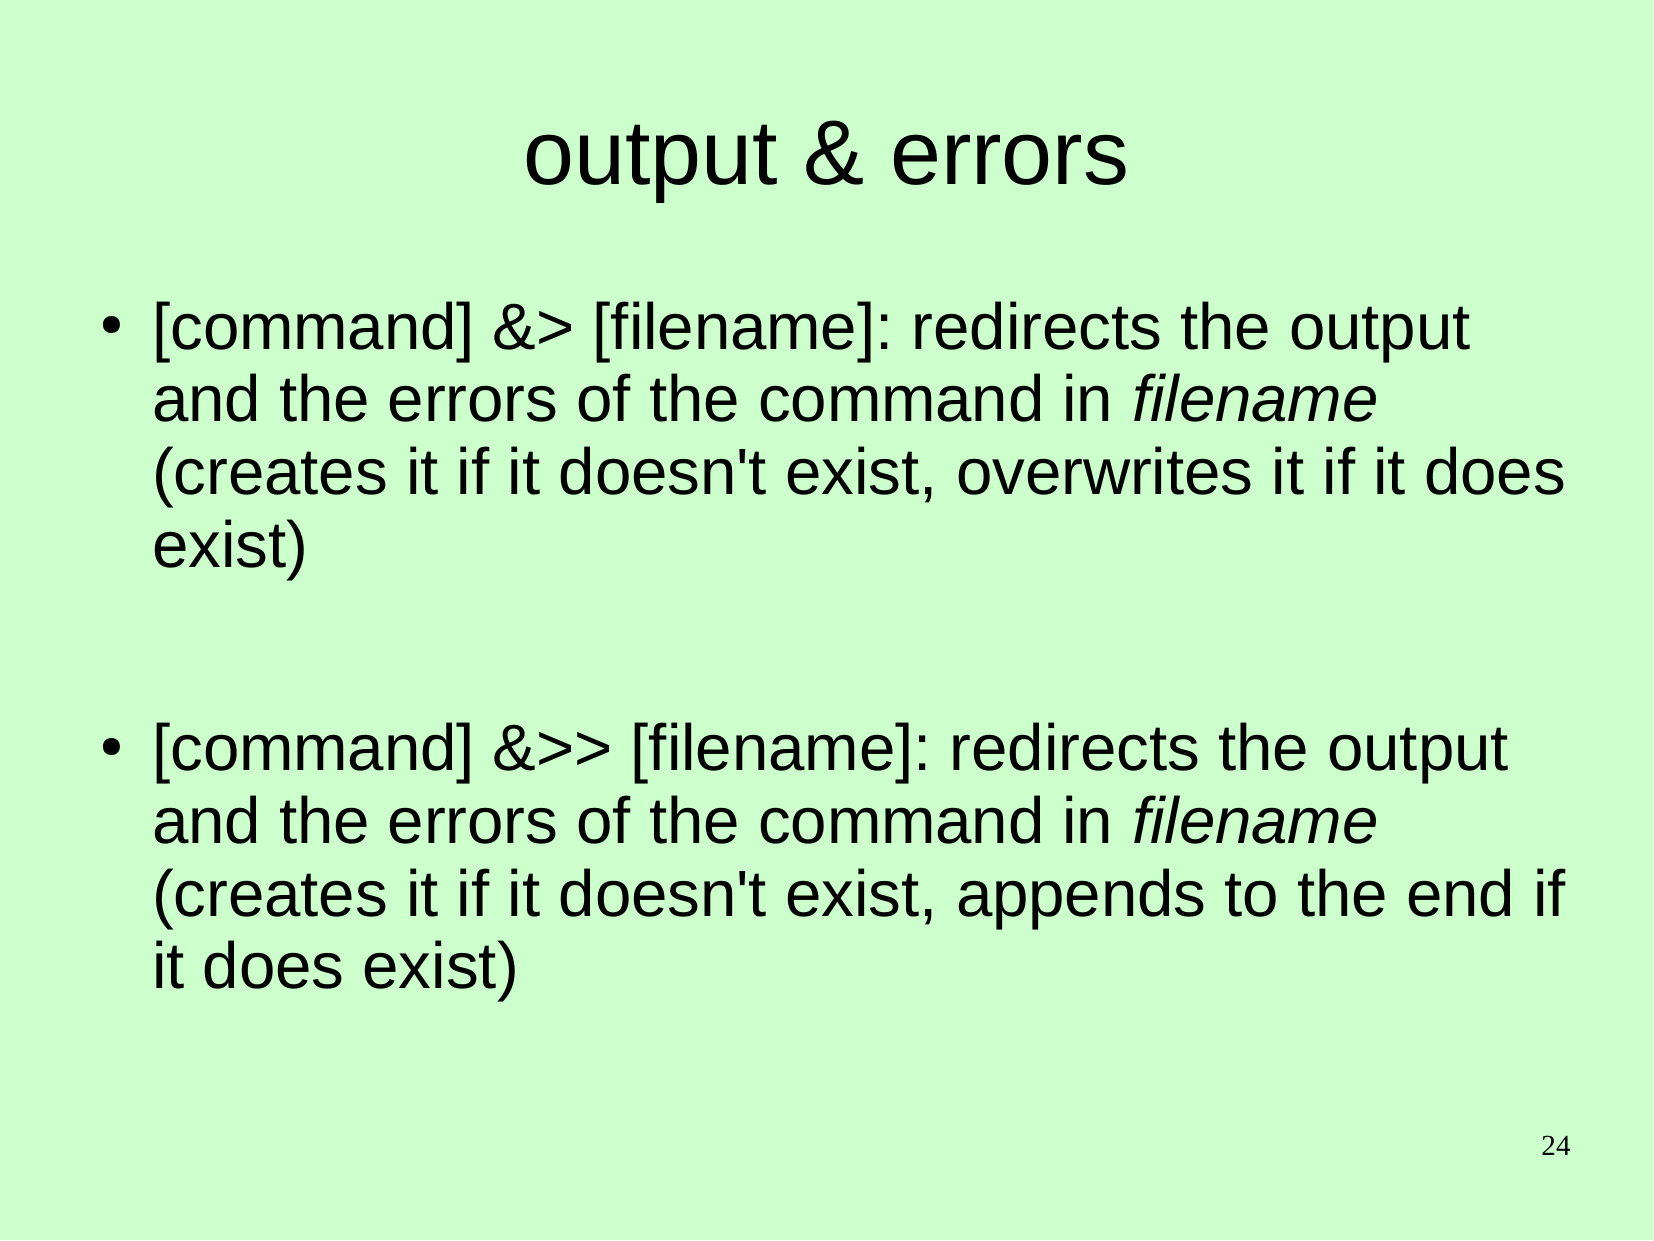

# output & errors
[command] &> [filename]: redirects the output and the errors of the command in filename (creates it if it doesn't exist, overwrites it if it does exist)
[command] &>> [filename]: redirects the output and the errors of the command in filename (creates it if it doesn't exist, appends to the end if it does exist)
24